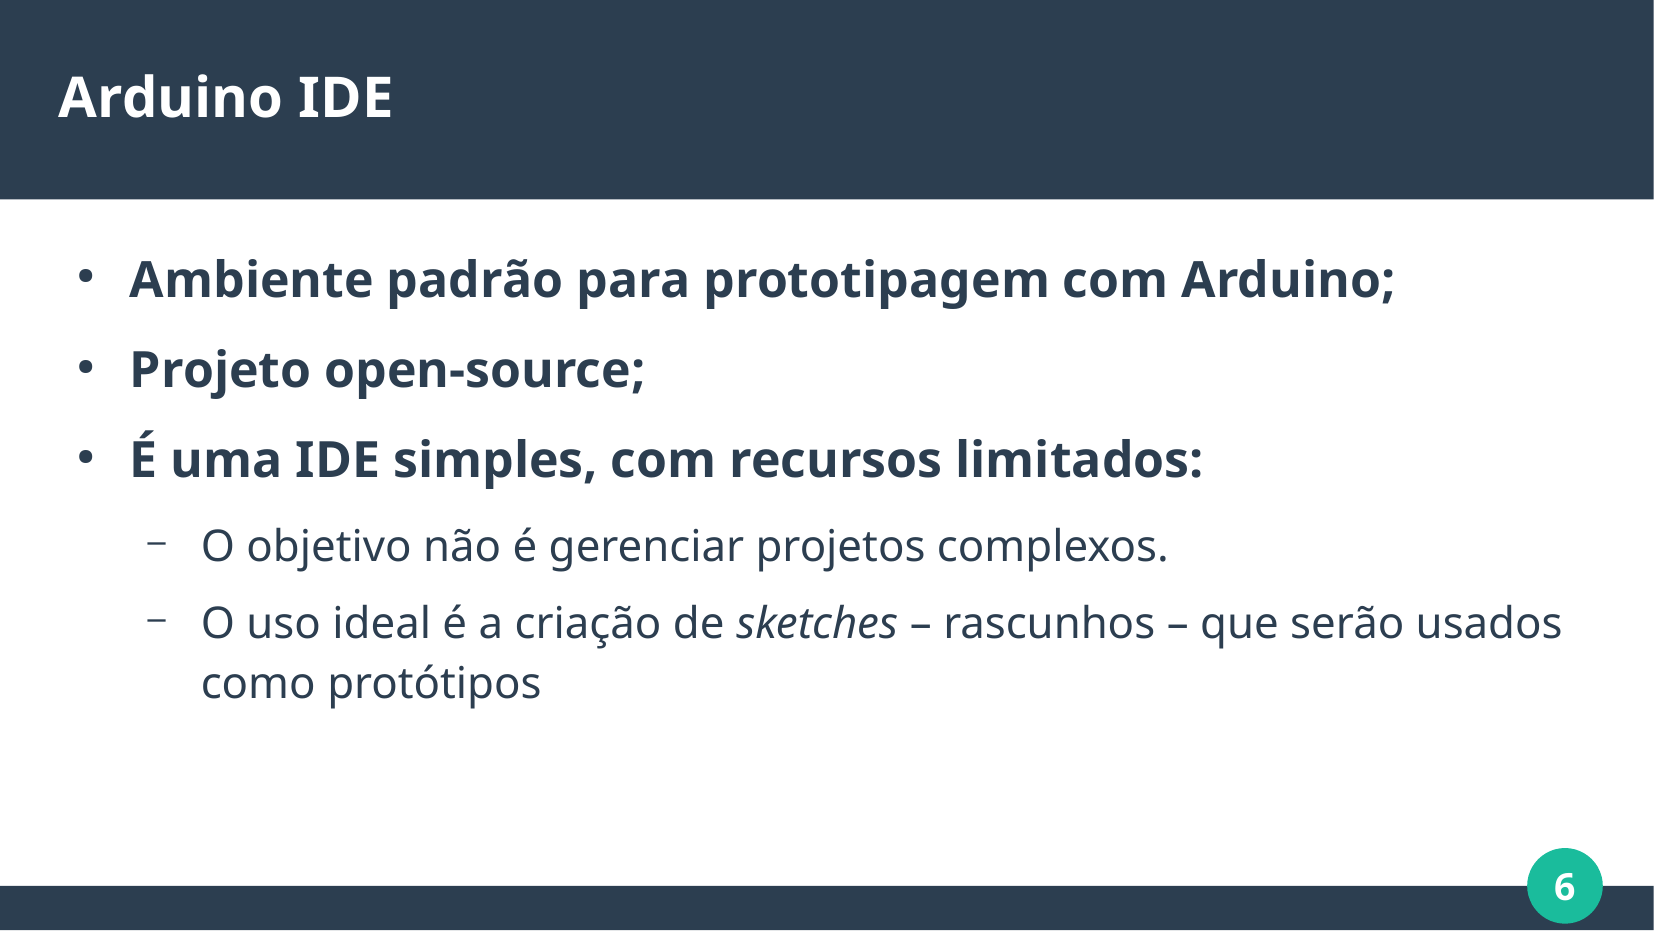

# Arduino IDE
Ambiente padrão para prototipagem com Arduino;
Projeto open-source;
É uma IDE simples, com recursos limitados:
O objetivo não é gerenciar projetos complexos.
O uso ideal é a criação de sketches – rascunhos – que serão usados como protótipos